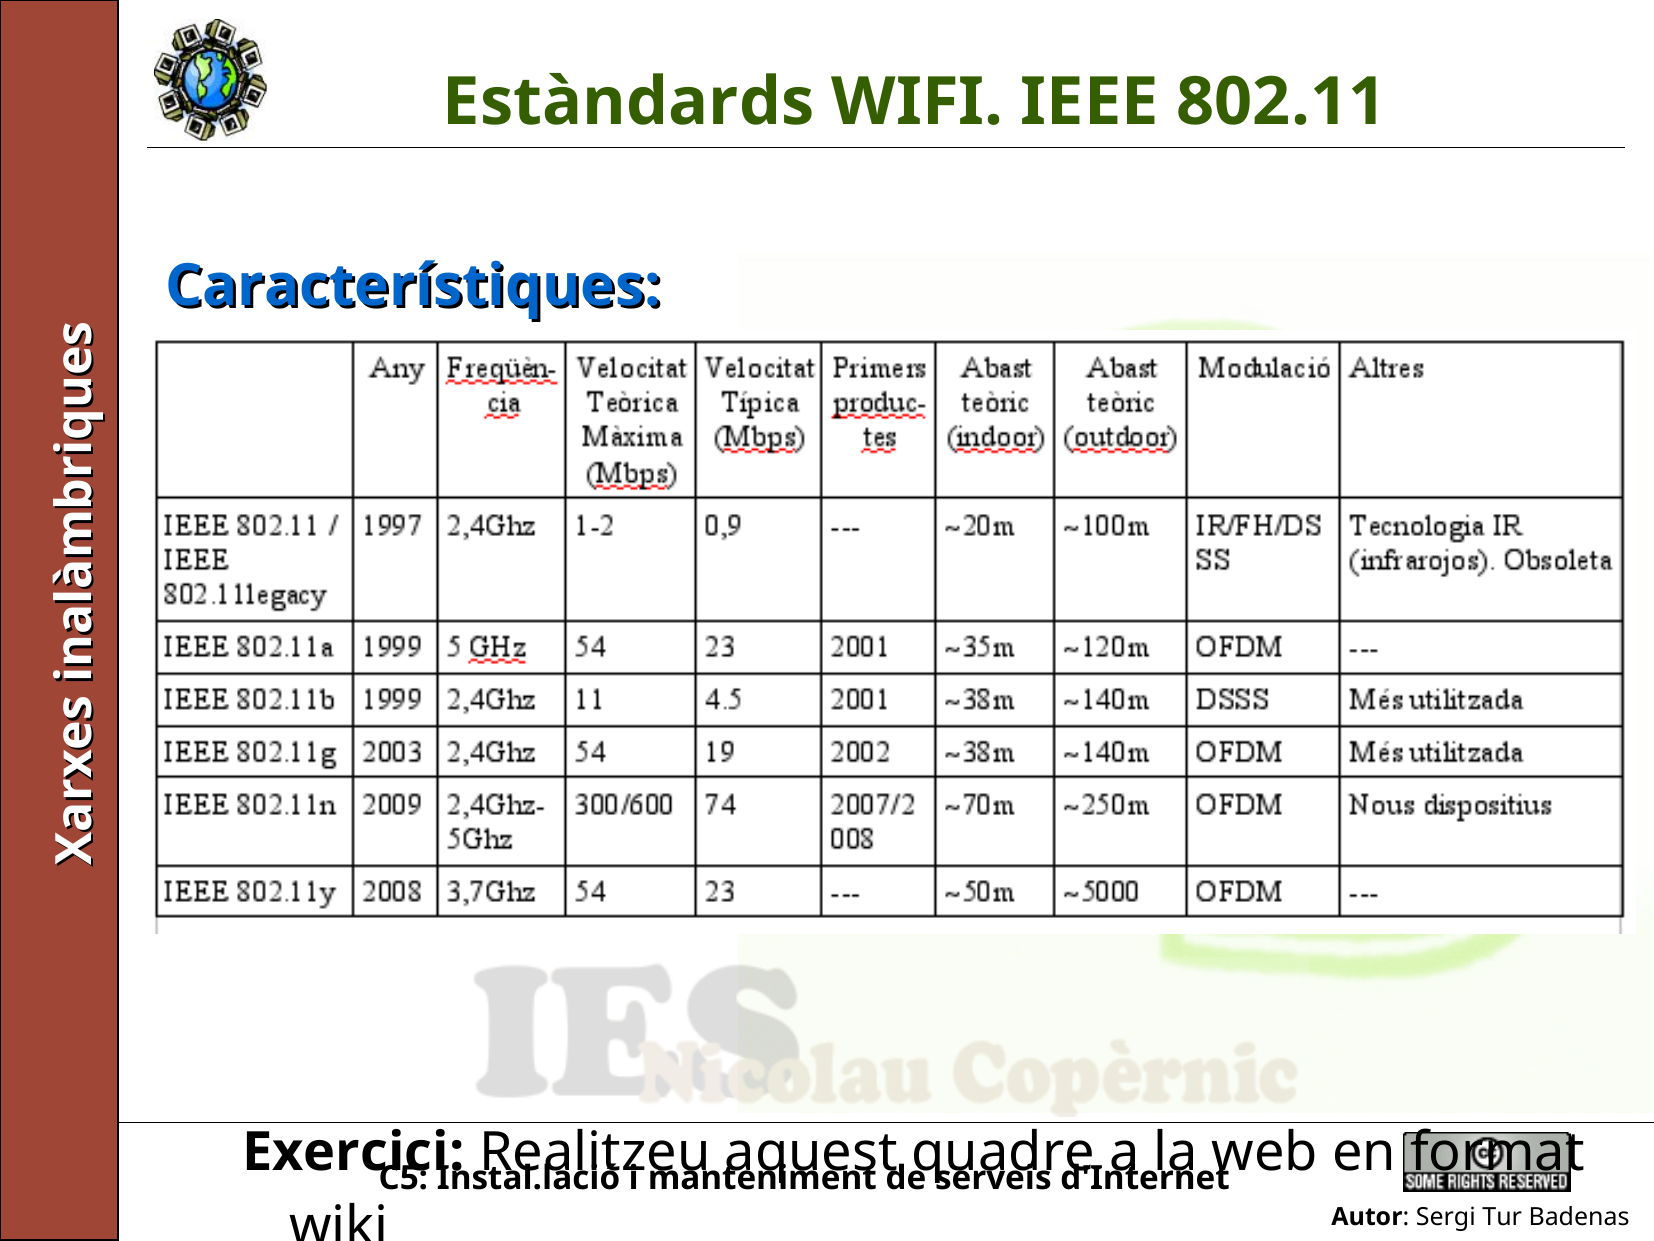

# Estàndards WIFI. IEEE 802.11
Característiques:
Exercici: Realitzeu aquest quadre a la web en format wiki